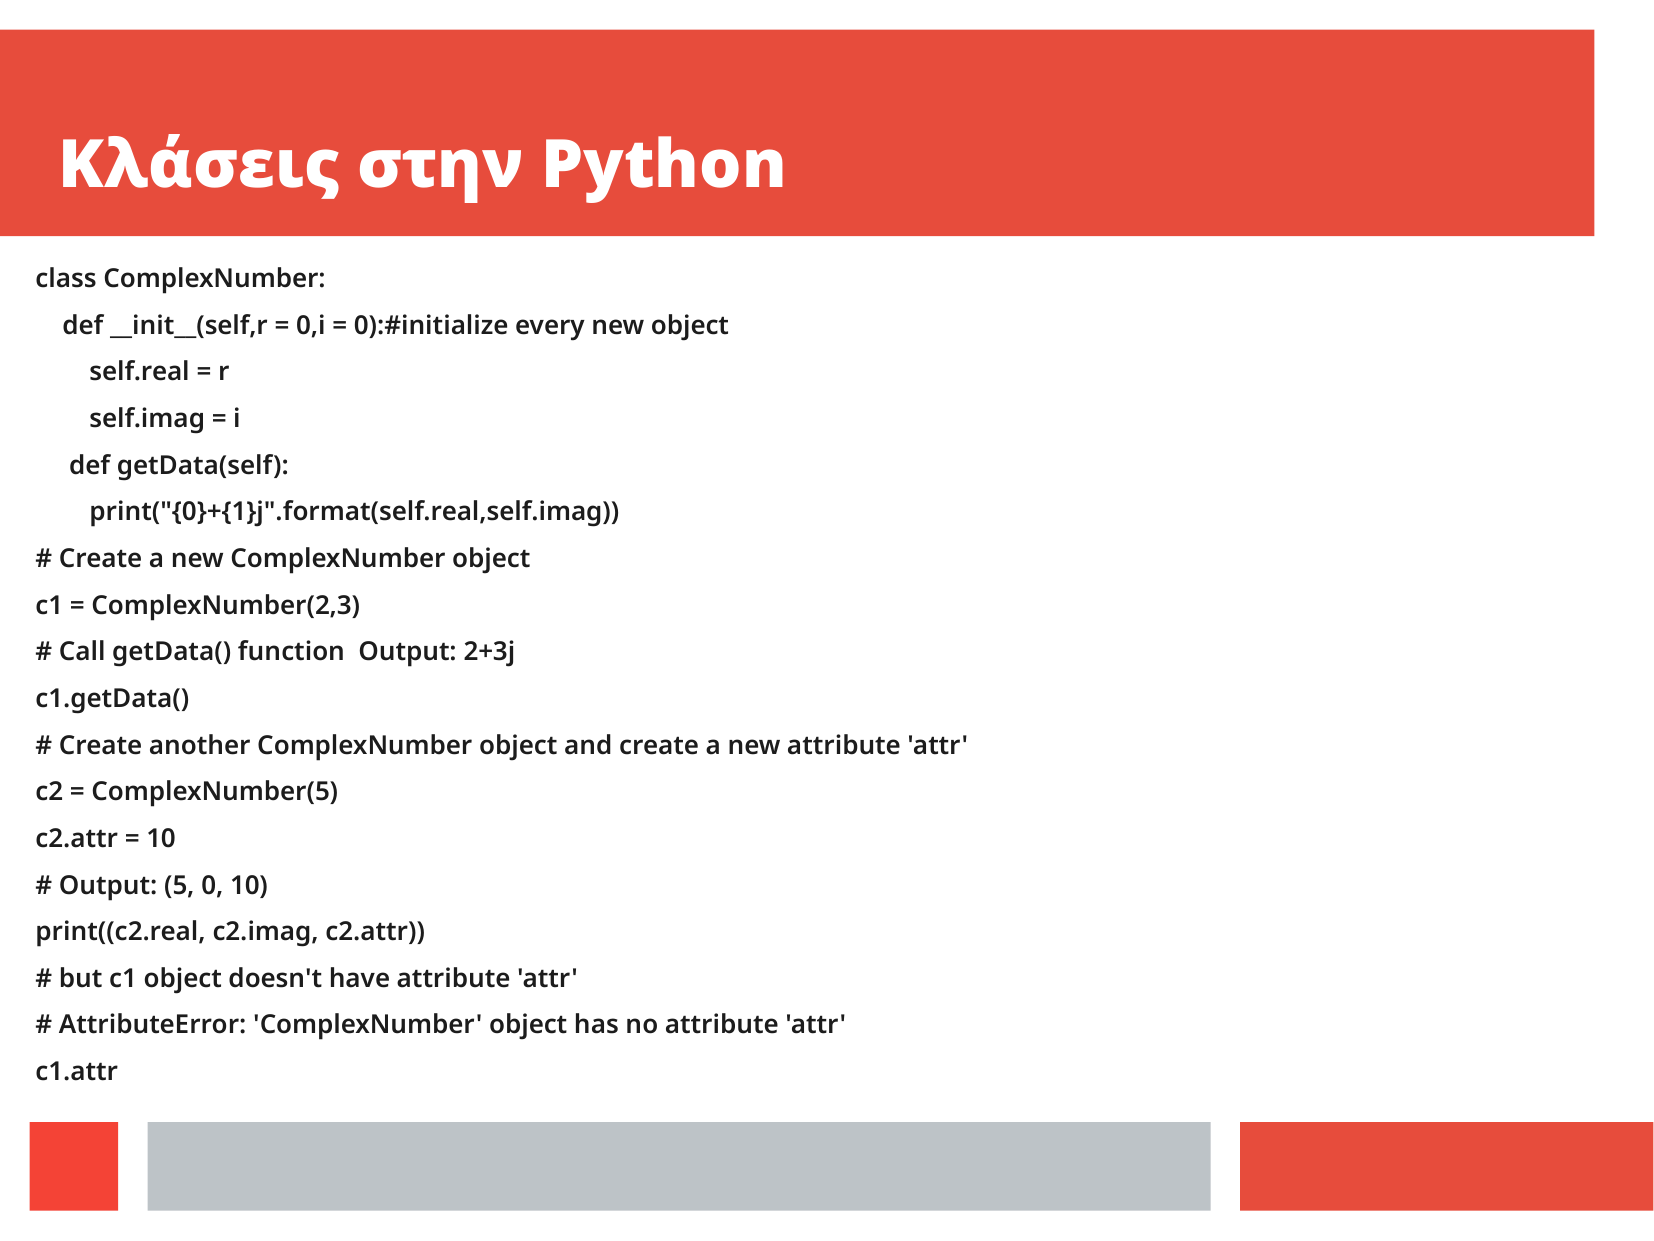

# Κλάσεις στην Python
class ComplexNumber:
 def __init__(self,r = 0,i = 0):#initialize every new object
 self.real = r
 self.imag = i
 def getData(self):
 print("{0}+{1}j".format(self.real,self.imag))
# Create a new ComplexNumber object
c1 = ComplexNumber(2,3)
# Call getData() function Output: 2+3j
c1.getData()
# Create another ComplexNumber object and create a new attribute 'attr'
c2 = ComplexNumber(5)
c2.attr = 10
# Output: (5, 0, 10)
print((c2.real, c2.imag, c2.attr))
# but c1 object doesn't have attribute 'attr'
# AttributeError: 'ComplexNumber' object has no attribute 'attr'
c1.attr